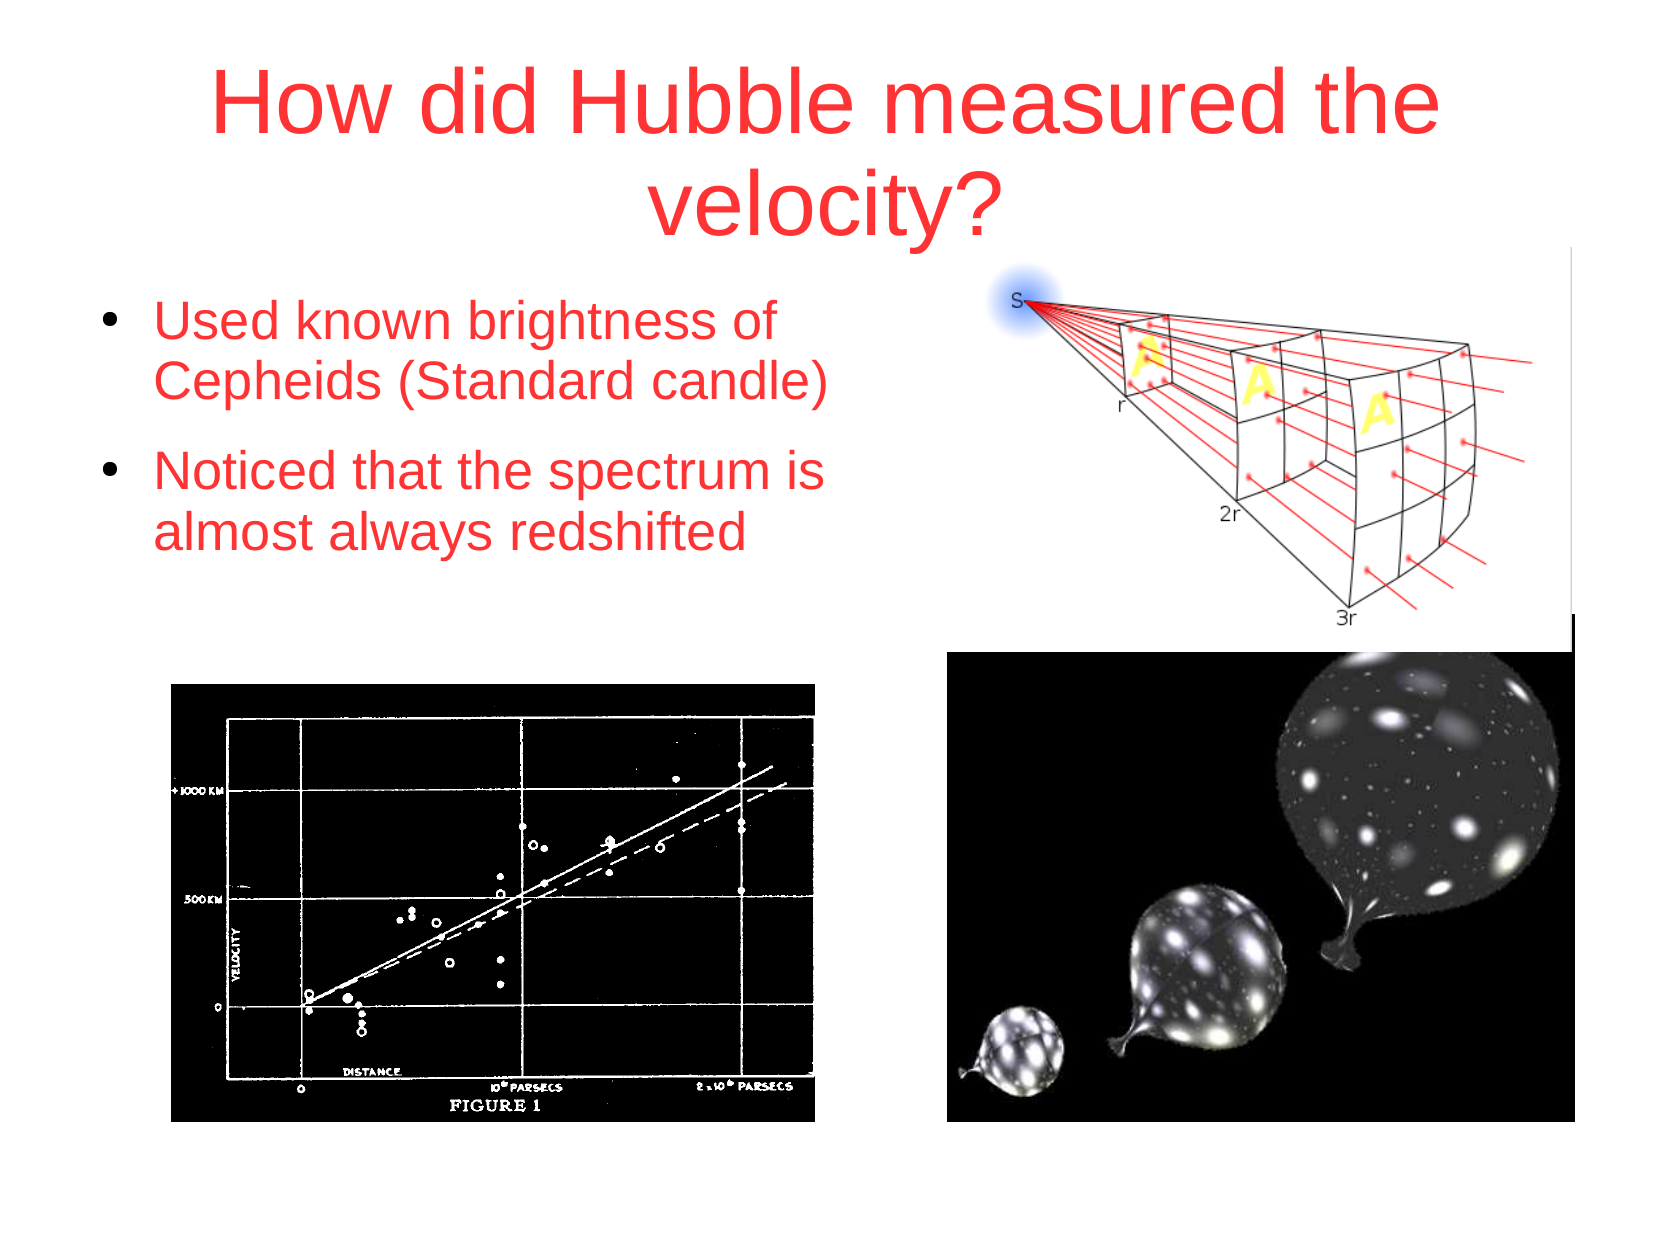

# How did Hubble measured the velocity?
Used known brightness of Cepheids (Standard candle)
Noticed that the spectrum is almost always redshifted